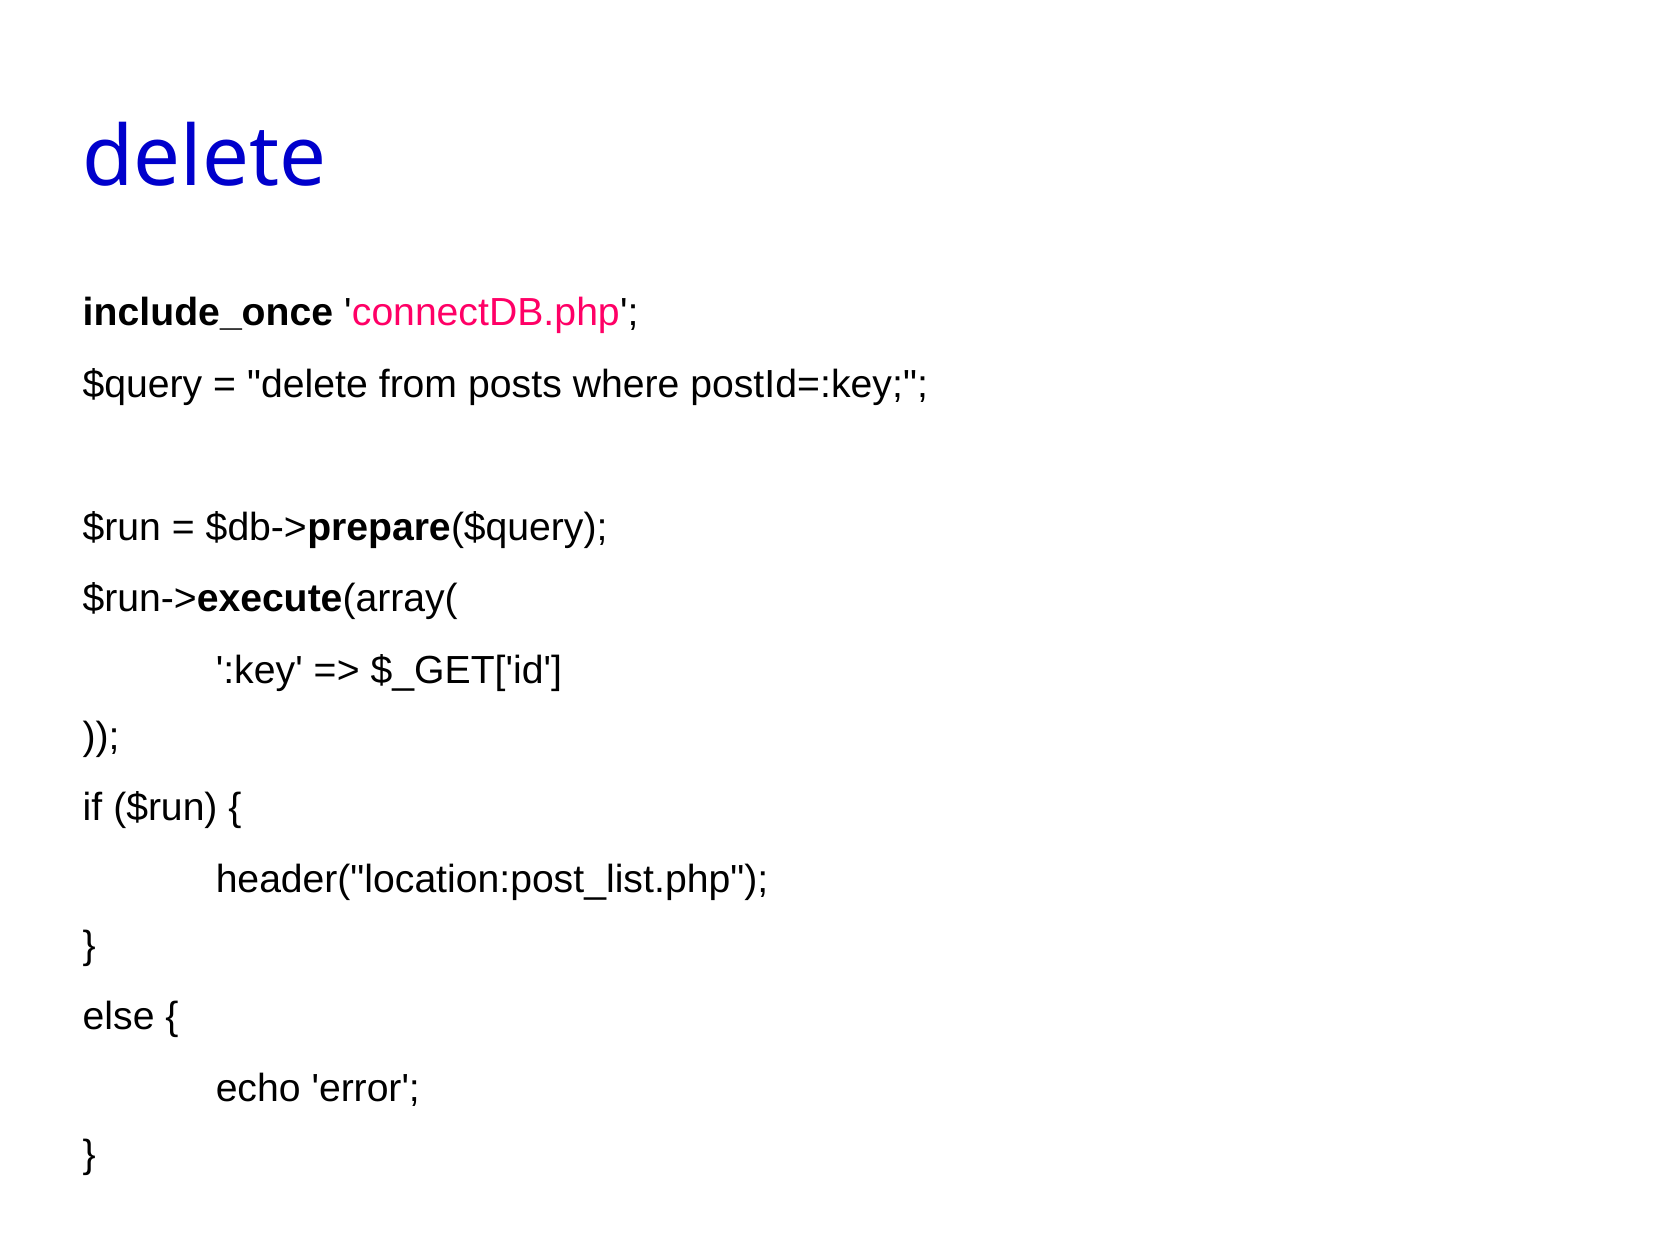

# delete
include_once 'connectDB.php';
$query = "delete from posts where postId=:key;";
$run = $db->prepare($query);
$run->execute(array(
':key' => $_GET['id']
));
if ($run) {
header("location:post_list.php");
}
else {
echo 'error';
}